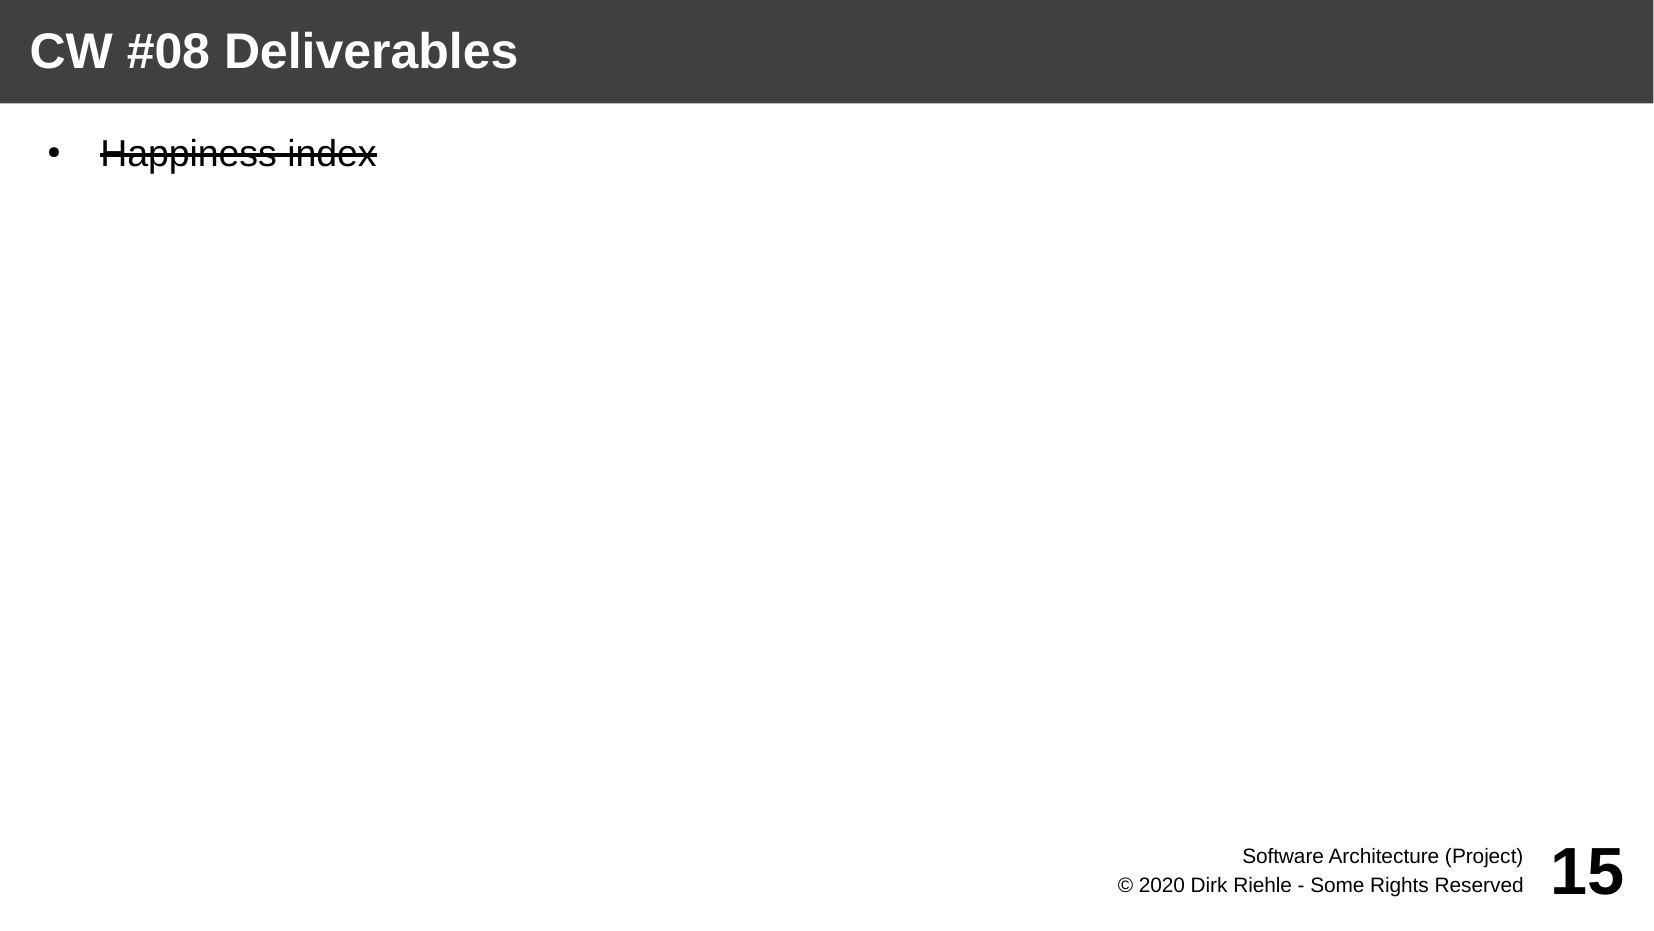

# CW #08 Deliverables
Happiness index
Software Architecture (Project)
15
© 2020 Dirk Riehle - Some Rights Reserved